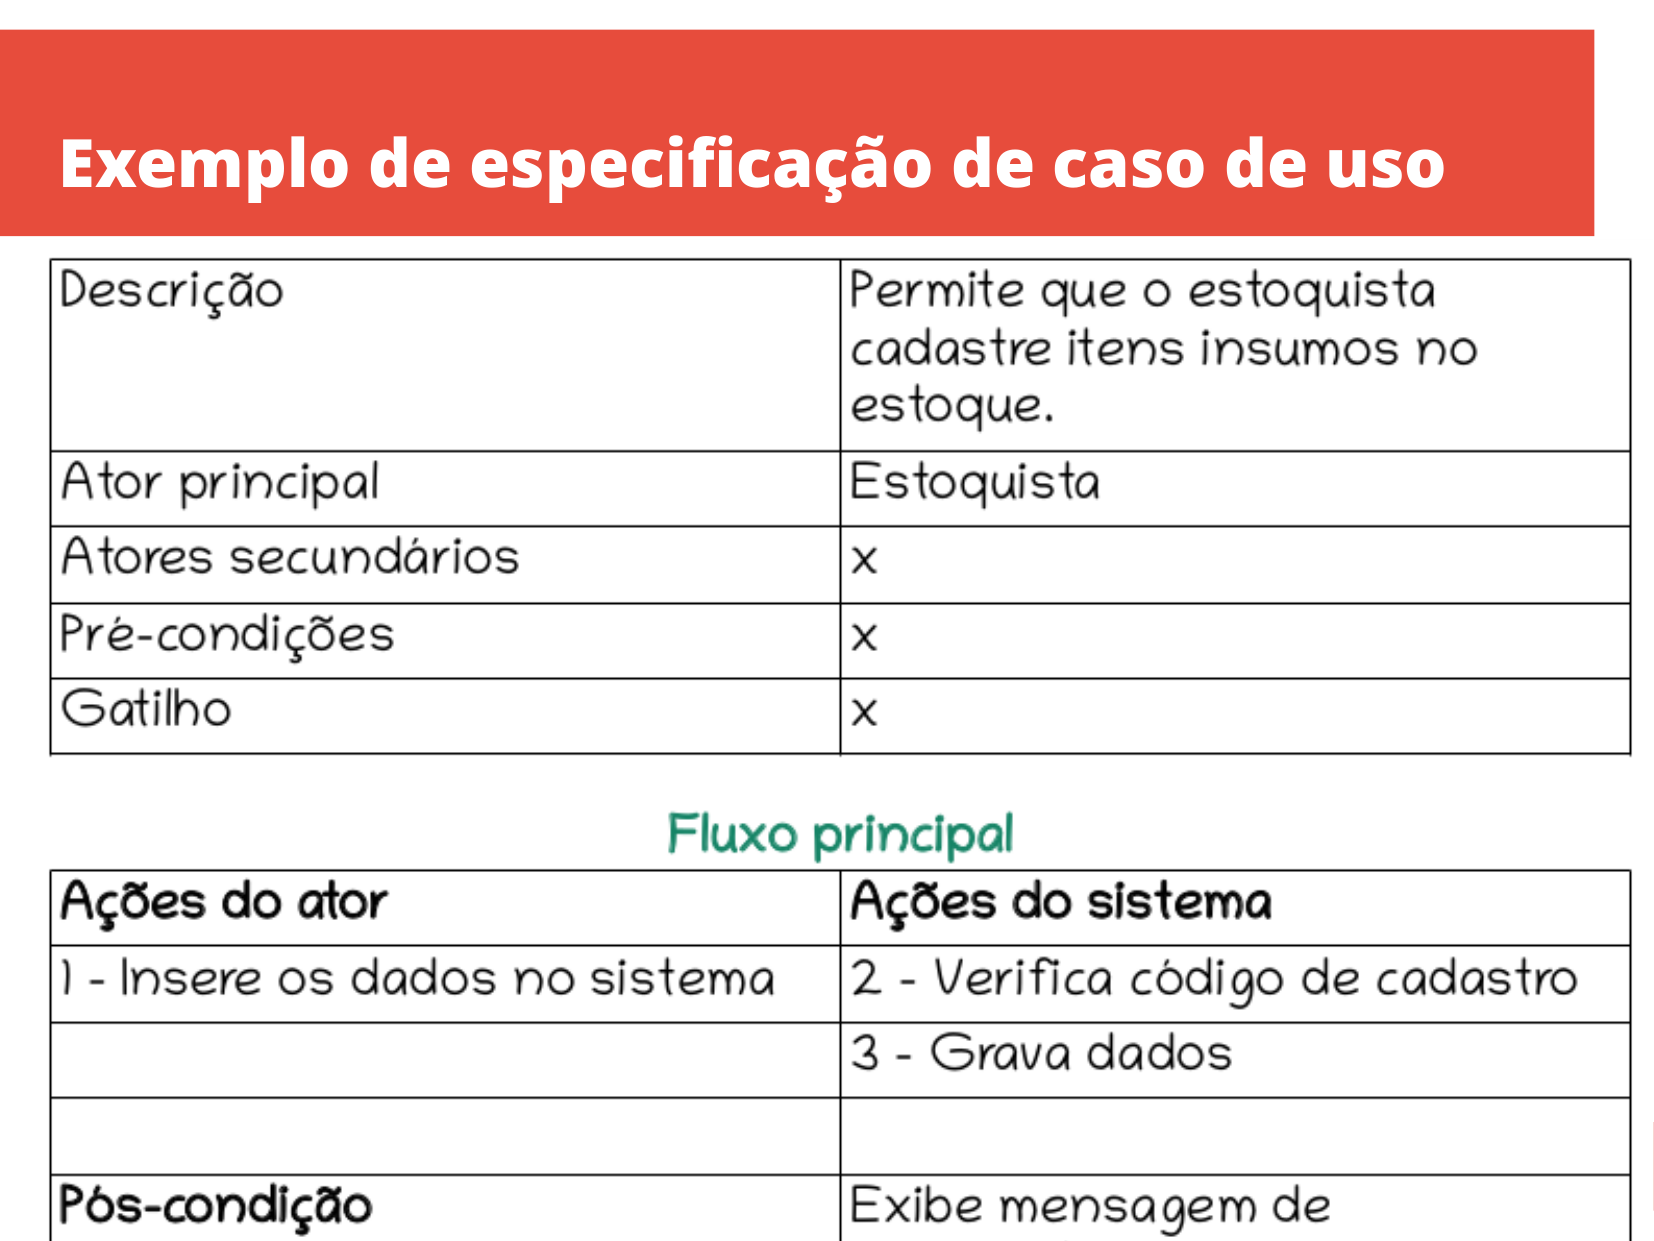

# Exemplo de especificação de caso de uso
8